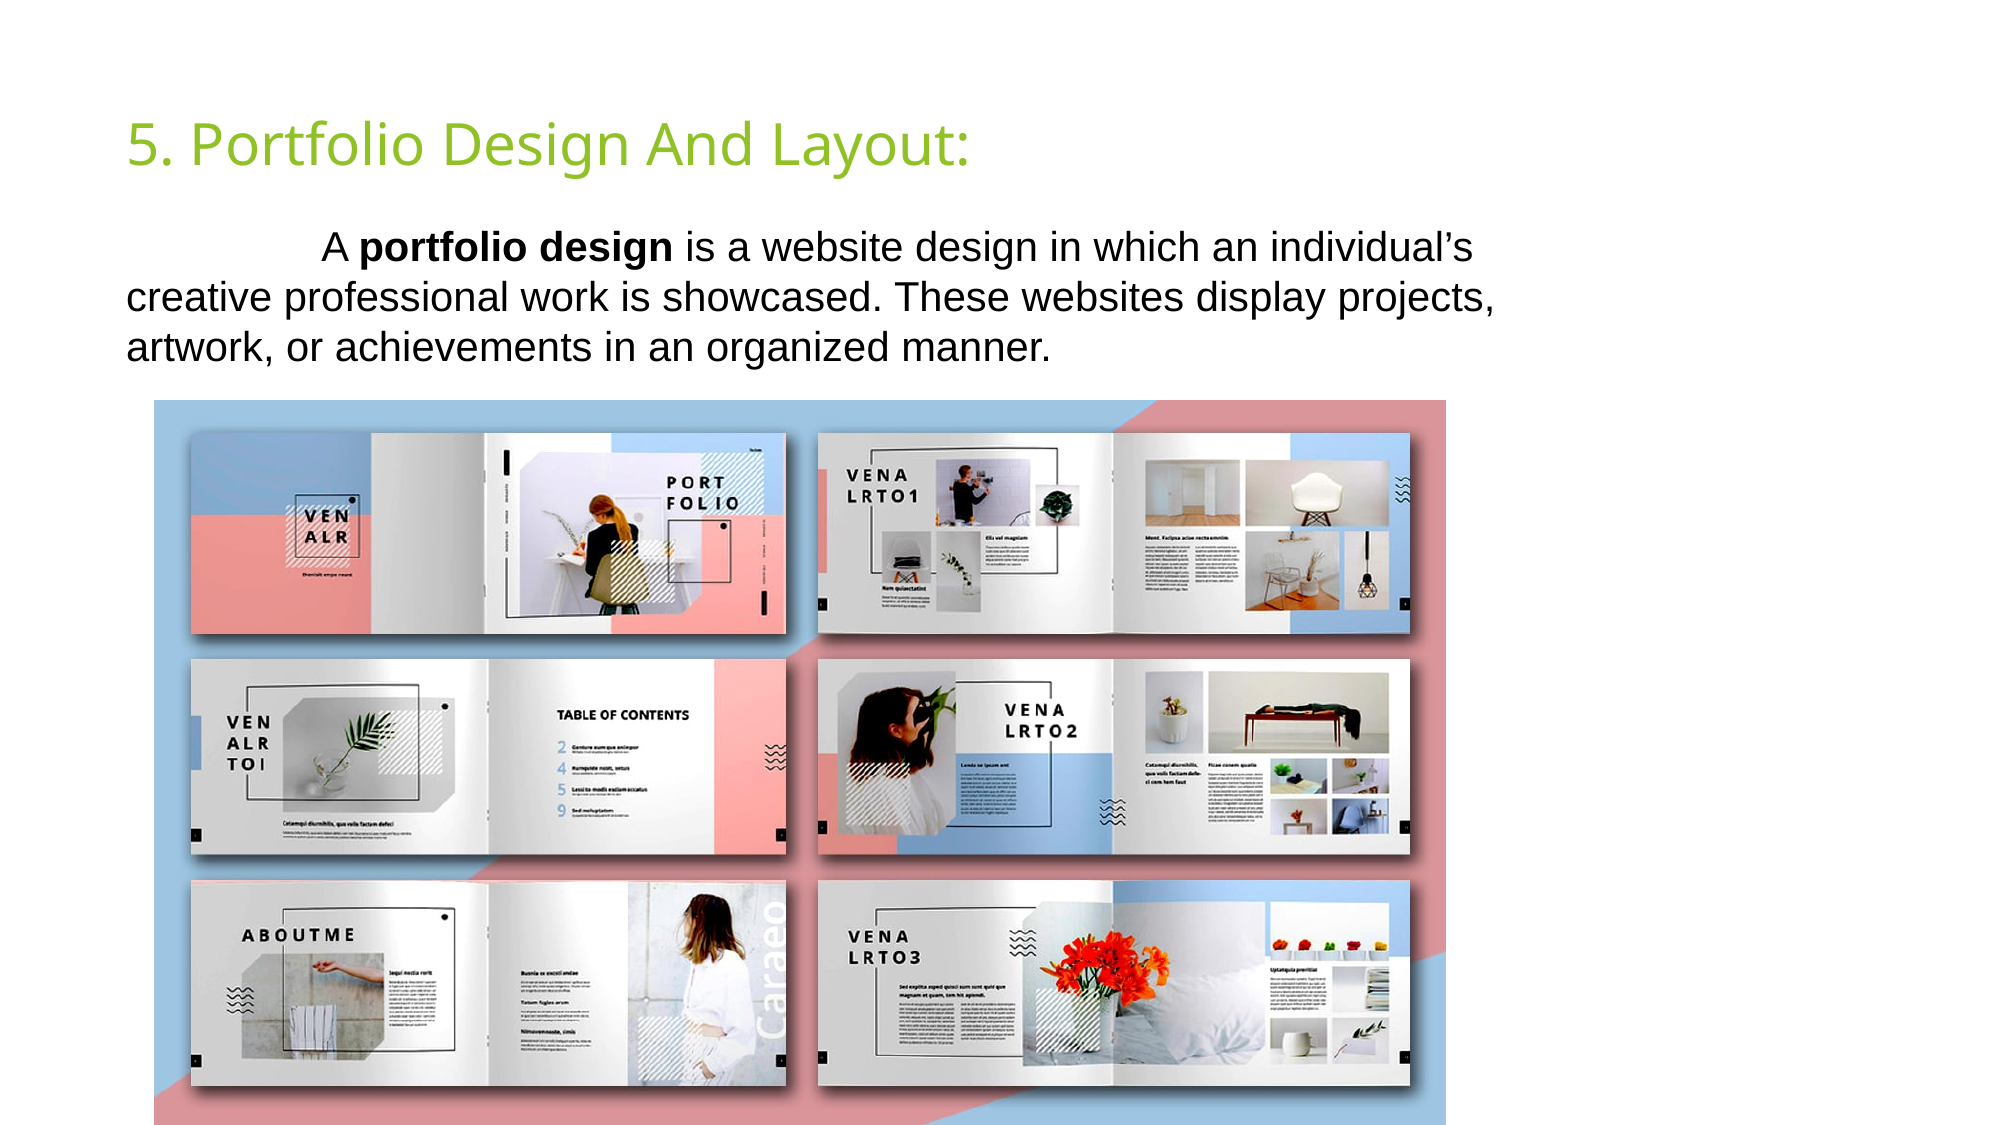

# 5. Portfolio Design And Layout:
 A portfolio design is a website design in which an individual’s creative professional work is showcased. These websites display projects, artwork, or achievements in an organized manner.